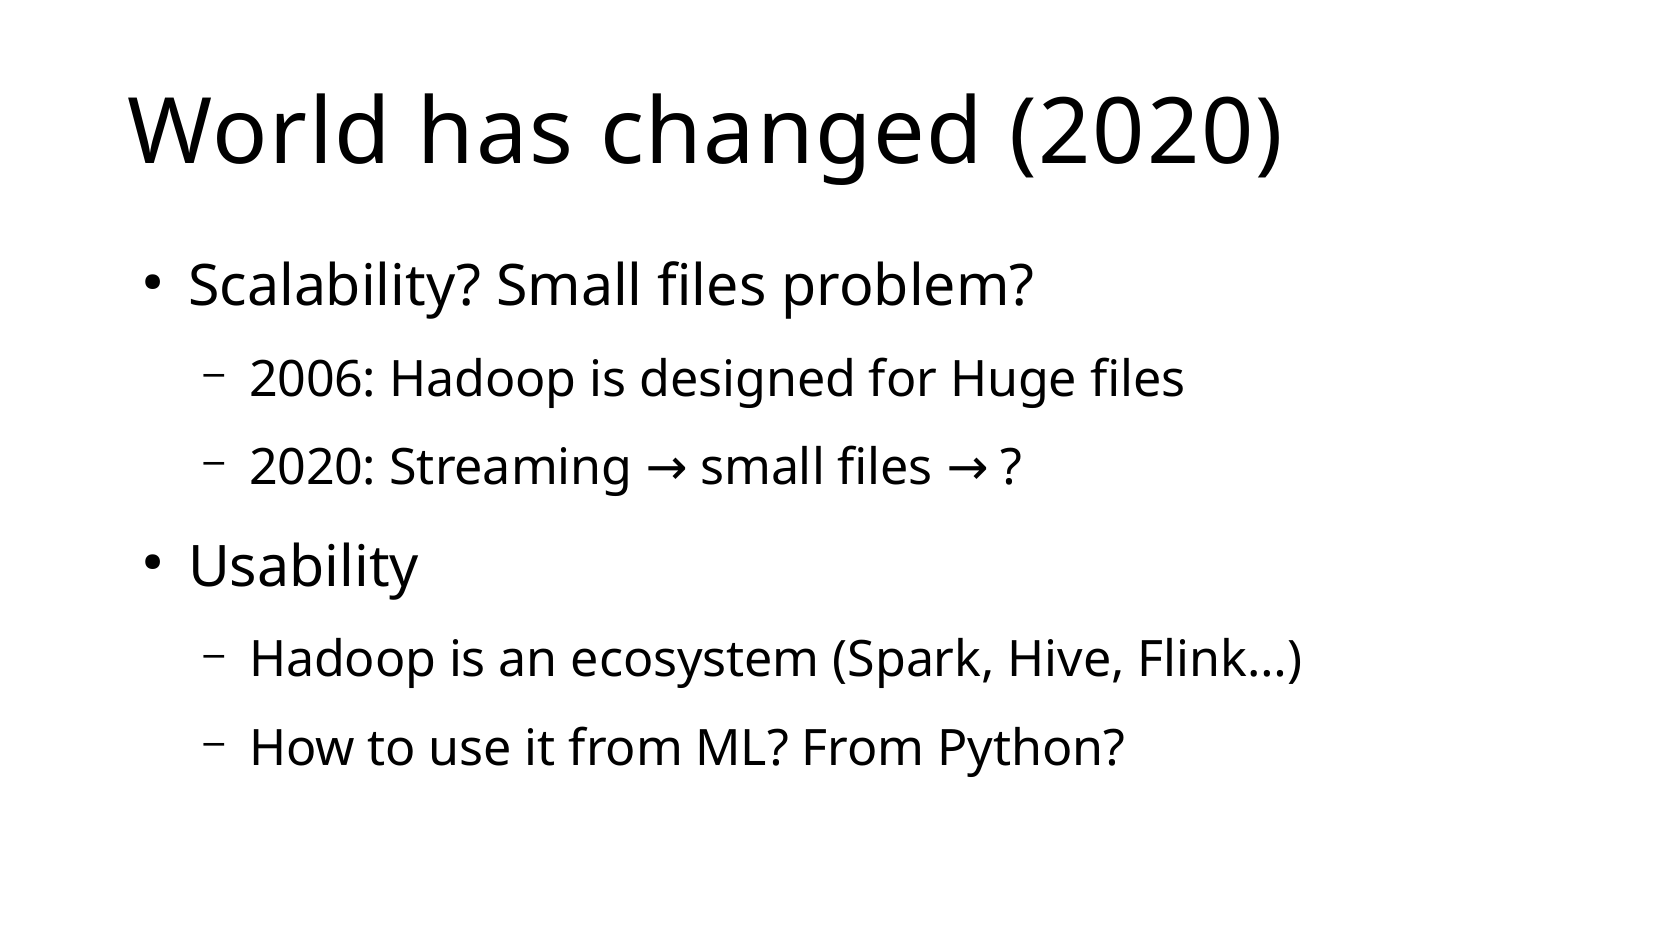

# World has changed (2020)
Scalability? Small files problem?
2006: Hadoop is designed for Huge files
2020: Streaming → small files → ?
Usability
Hadoop is an ecosystem (Spark, Hive, Flink…)
How to use it from ML? From Python?